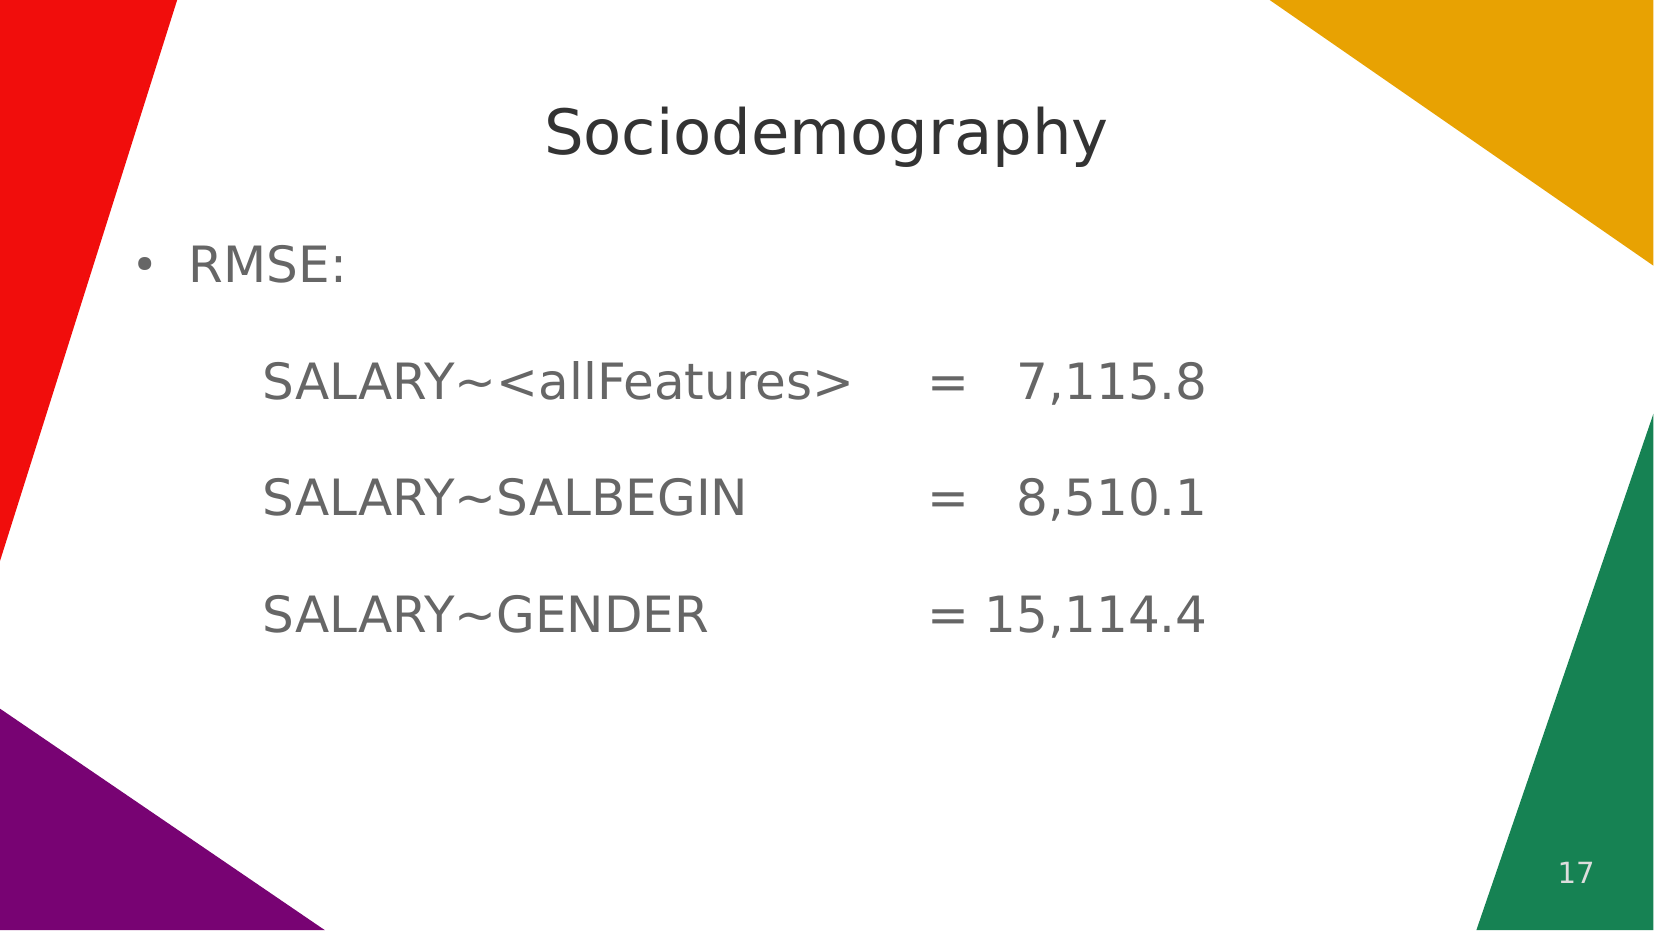

# Sociodemography
RMSE:
	SALARY~<allFeatures> 	= 7,115.8
	SALARY~SALBEGIN 			= 8,510.1
	SALARY~GENDER 			= 15,114.4
17